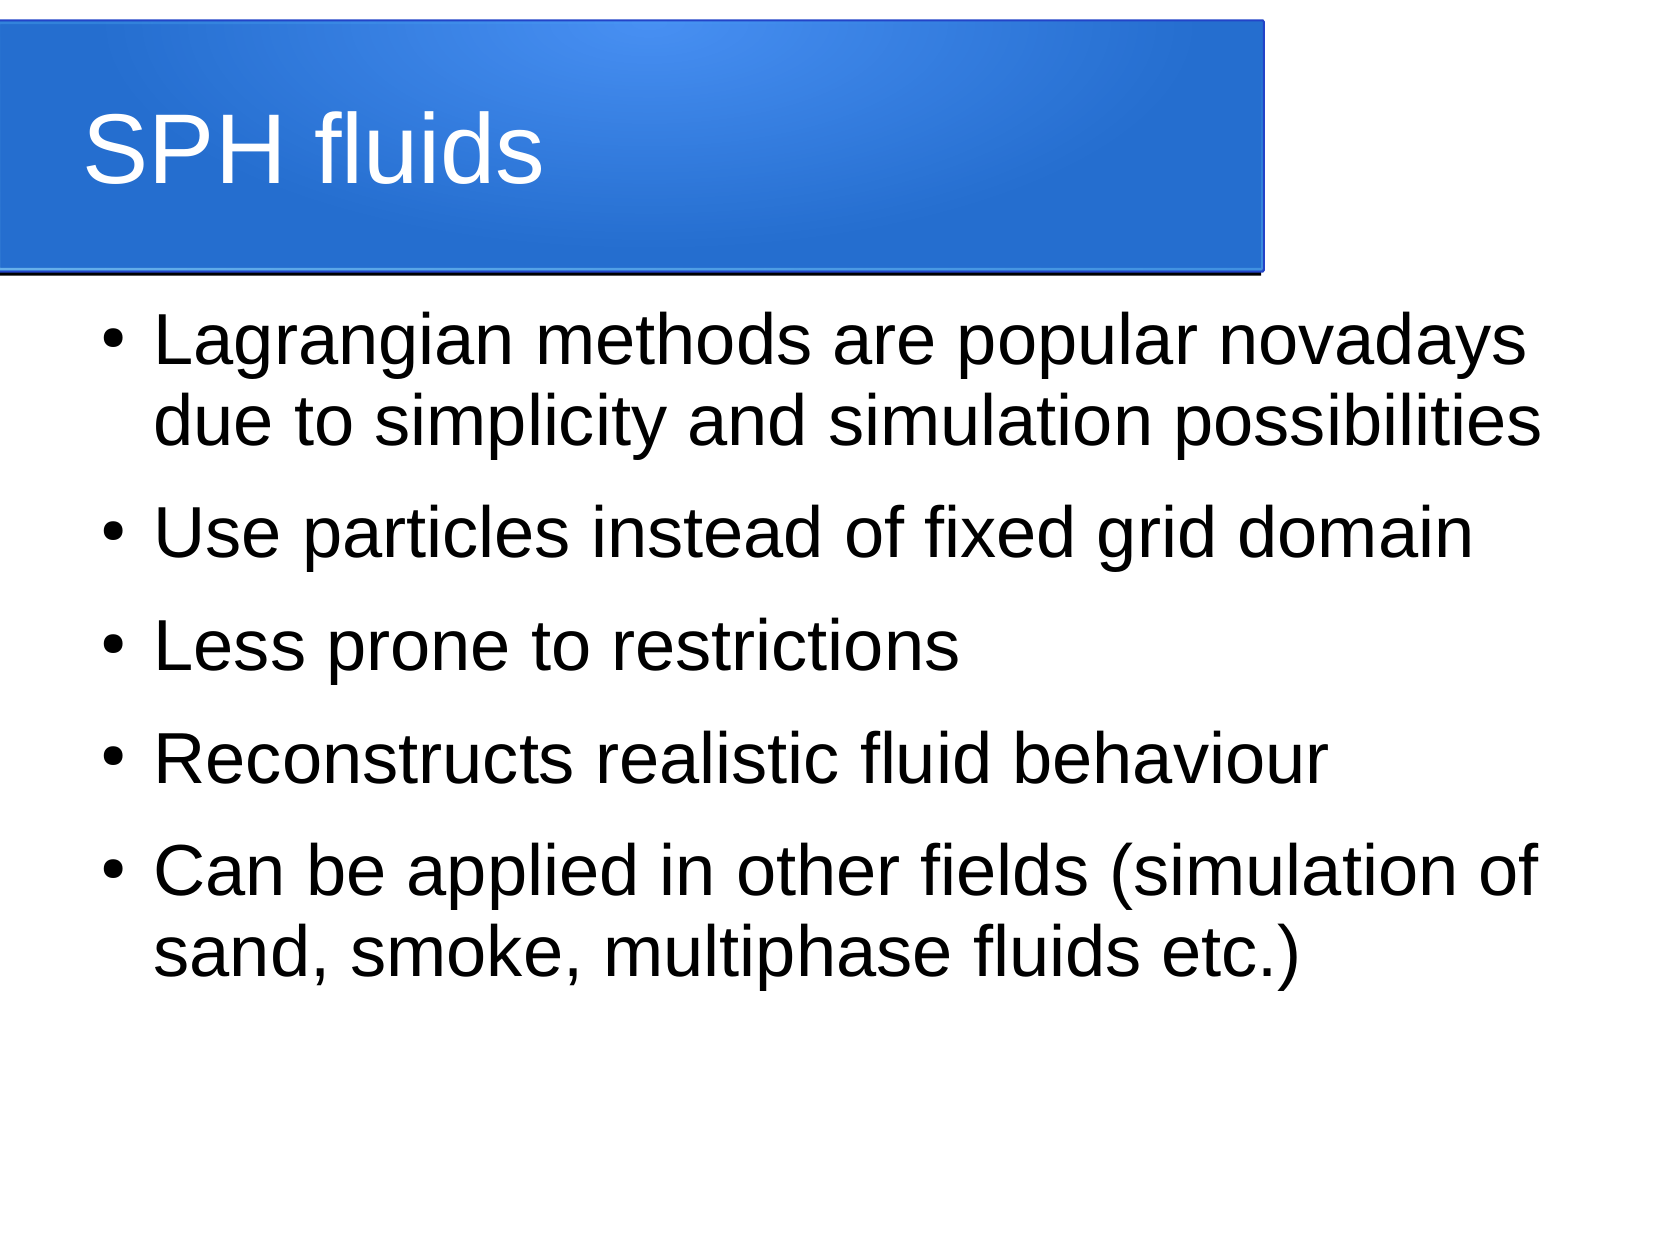

# SPH fluids
Lagrangian methods are popular novadays due to simplicity and simulation possibilities
Use particles instead of fixed grid domain
Less prone to restrictions
Reconstructs realistic fluid behaviour
Can be applied in other fields (simulation of sand, smoke, multiphase fluids etc.)